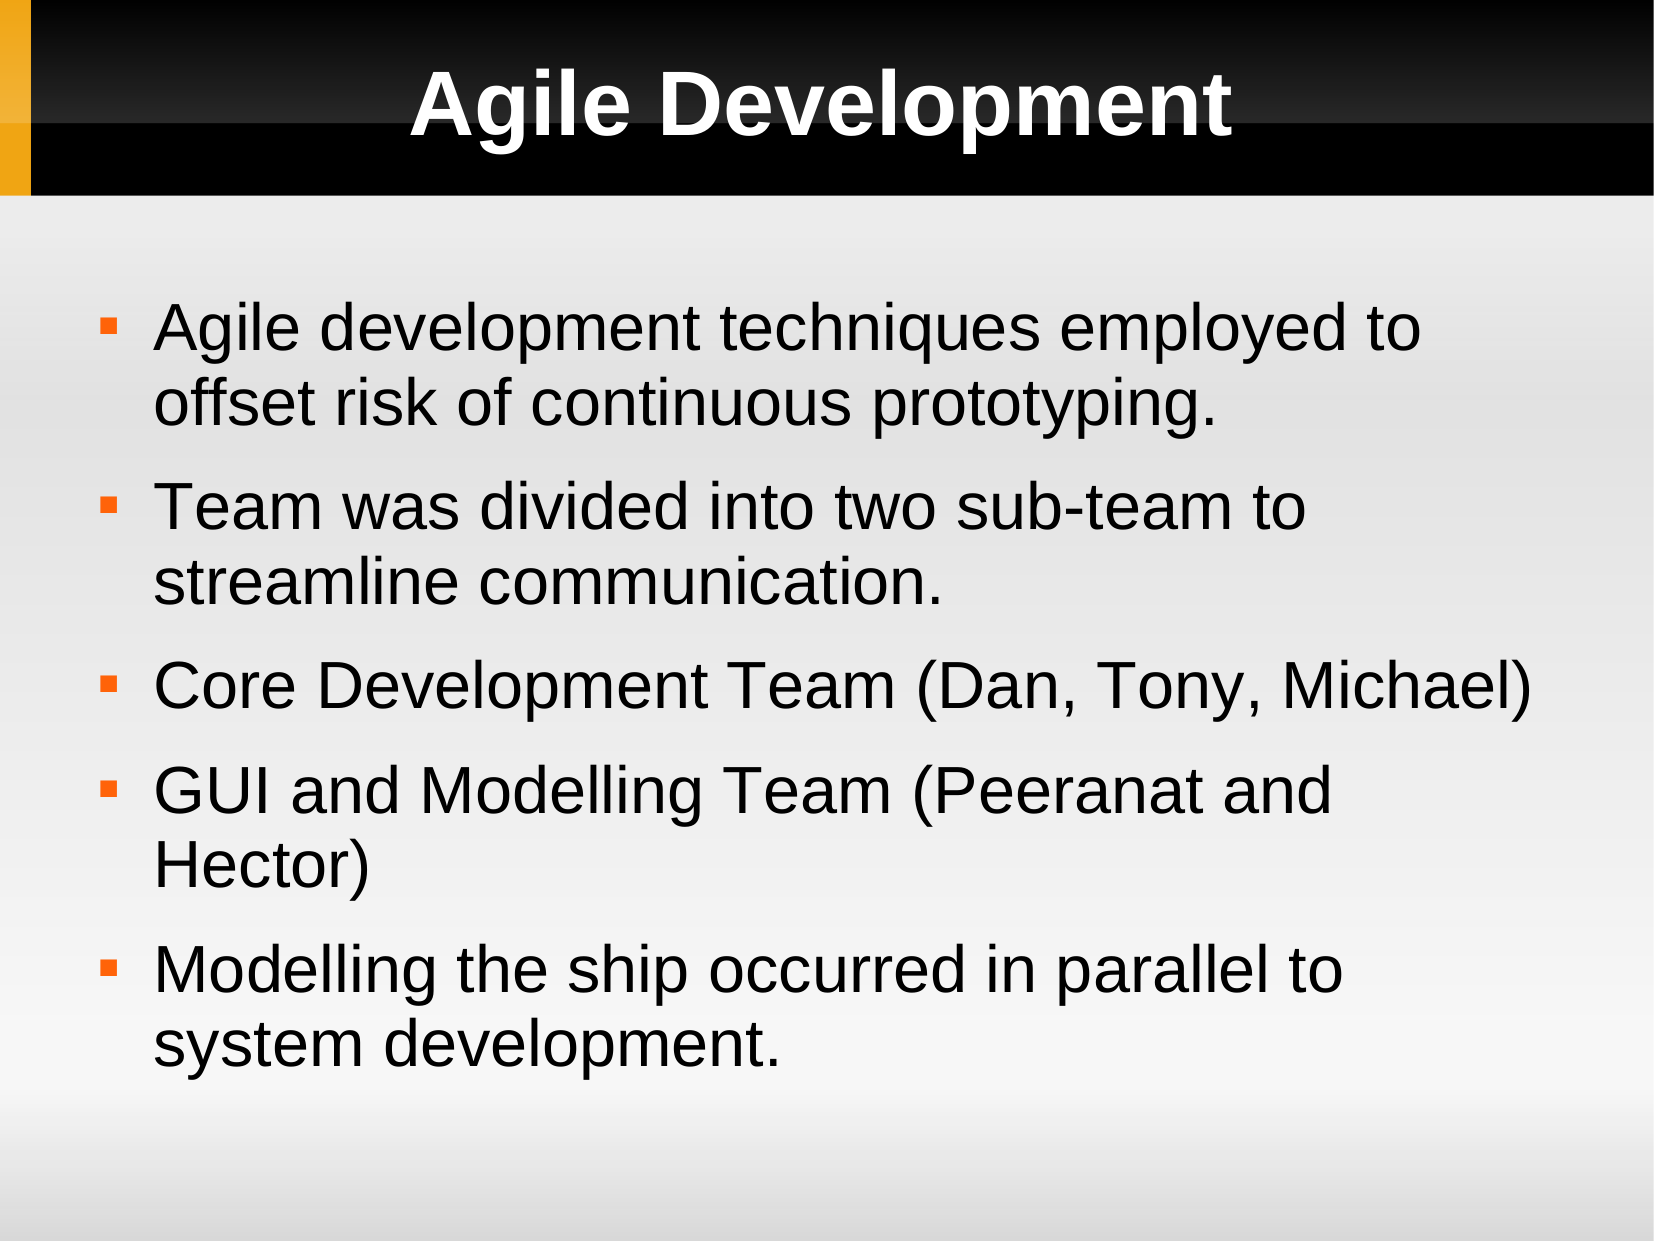

# Agile Development
Agile development techniques employed to offset risk of continuous prototyping.
Team was divided into two sub-team to streamline communication.
Core Development Team (Dan, Tony, Michael)
GUI and Modelling Team (Peeranat and Hector)
Modelling the ship occurred in parallel to system development.